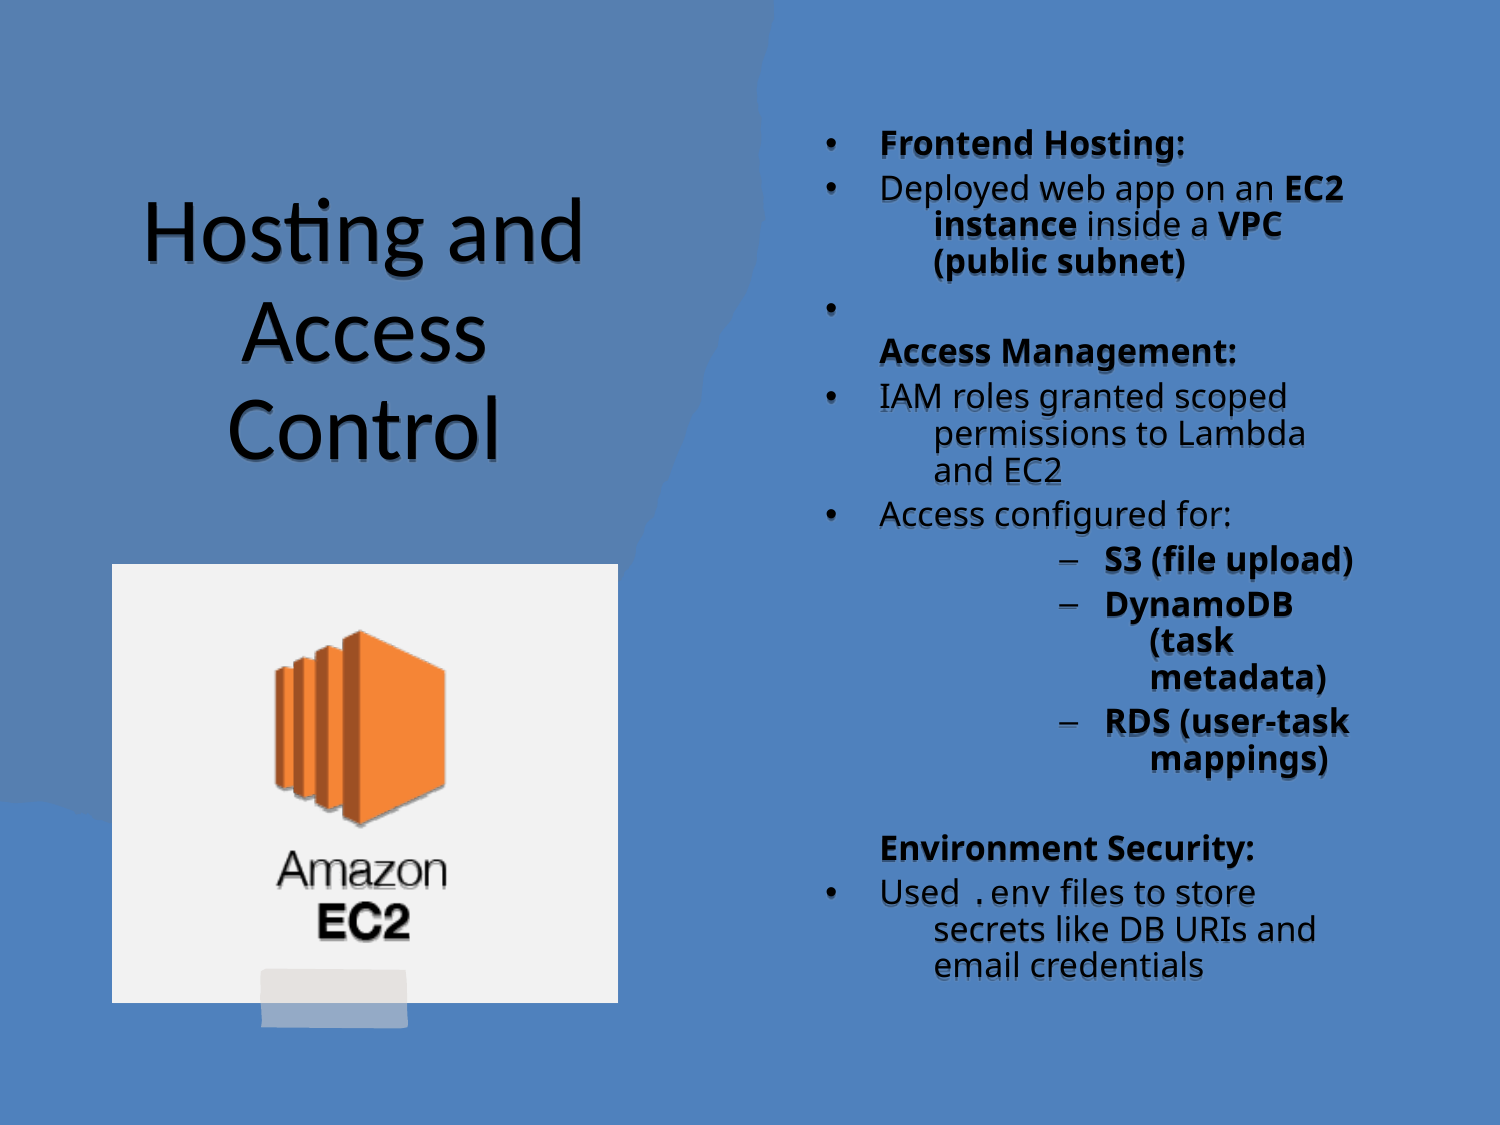

Frontend Hosting:
Deployed web app on an EC2 instance inside a VPC (public subnet)
Access Management:
IAM roles granted scoped permissions to Lambda and EC2
Access configured for:
S3 (file upload)
DynamoDB (task metadata)
RDS (user-task mappings)
Environment Security:
Used .env files to store secrets like DB URIs and email credentials
# Hosting and Access Control